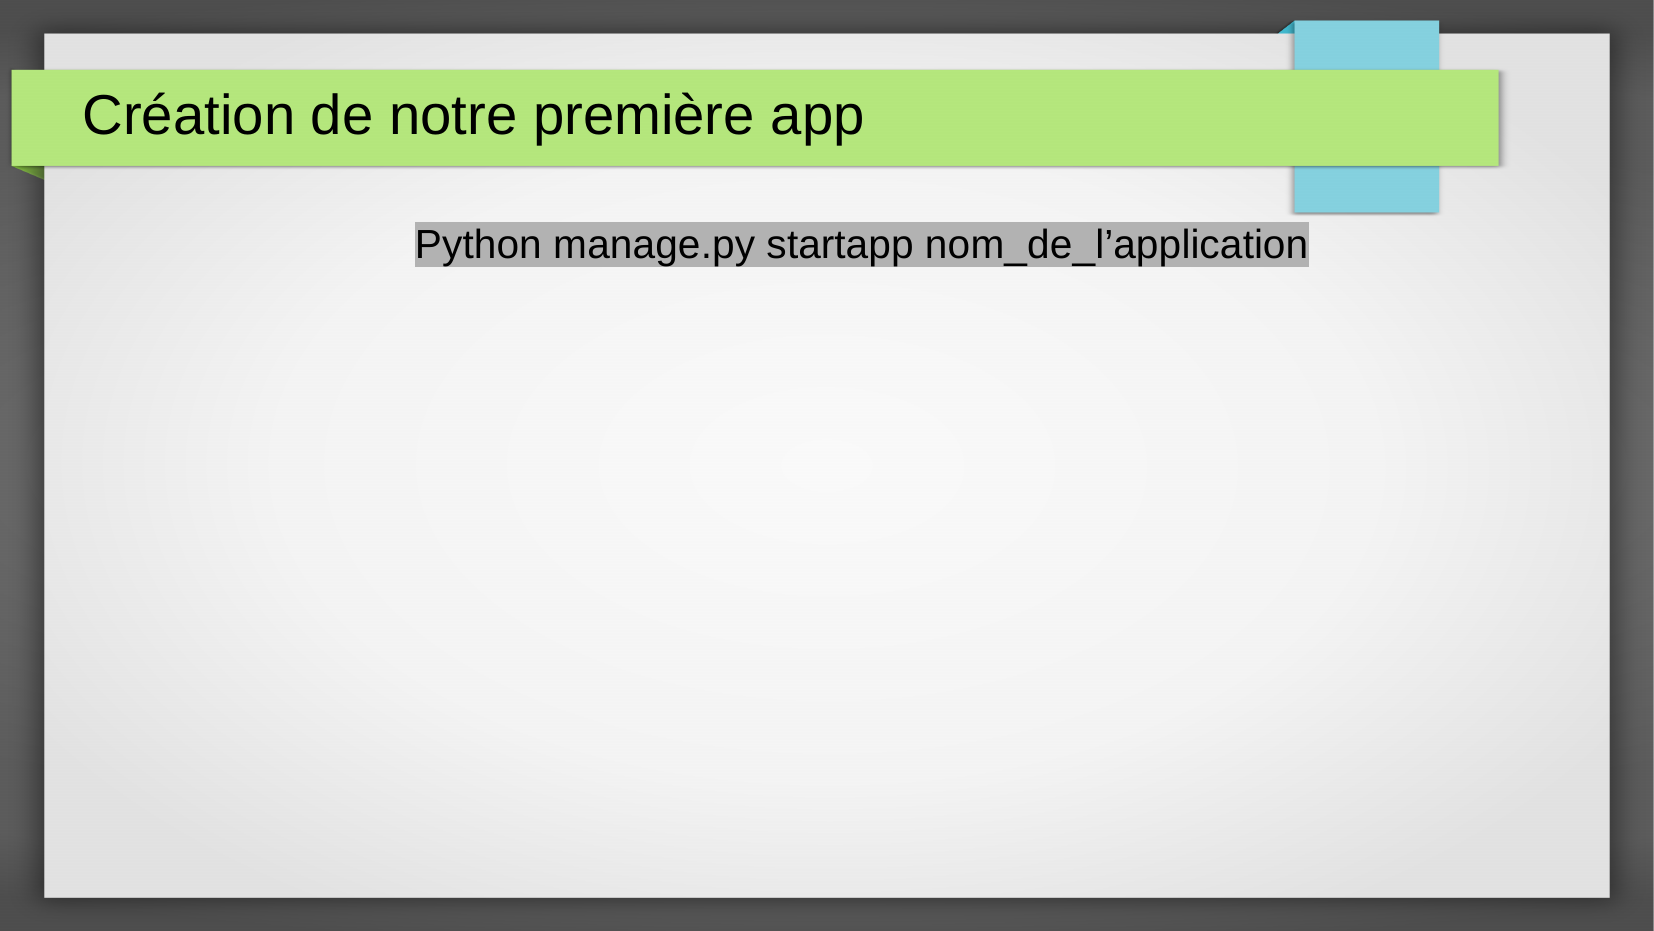

# Création de notre première app
Python manage.py startapp nom_de_l’application